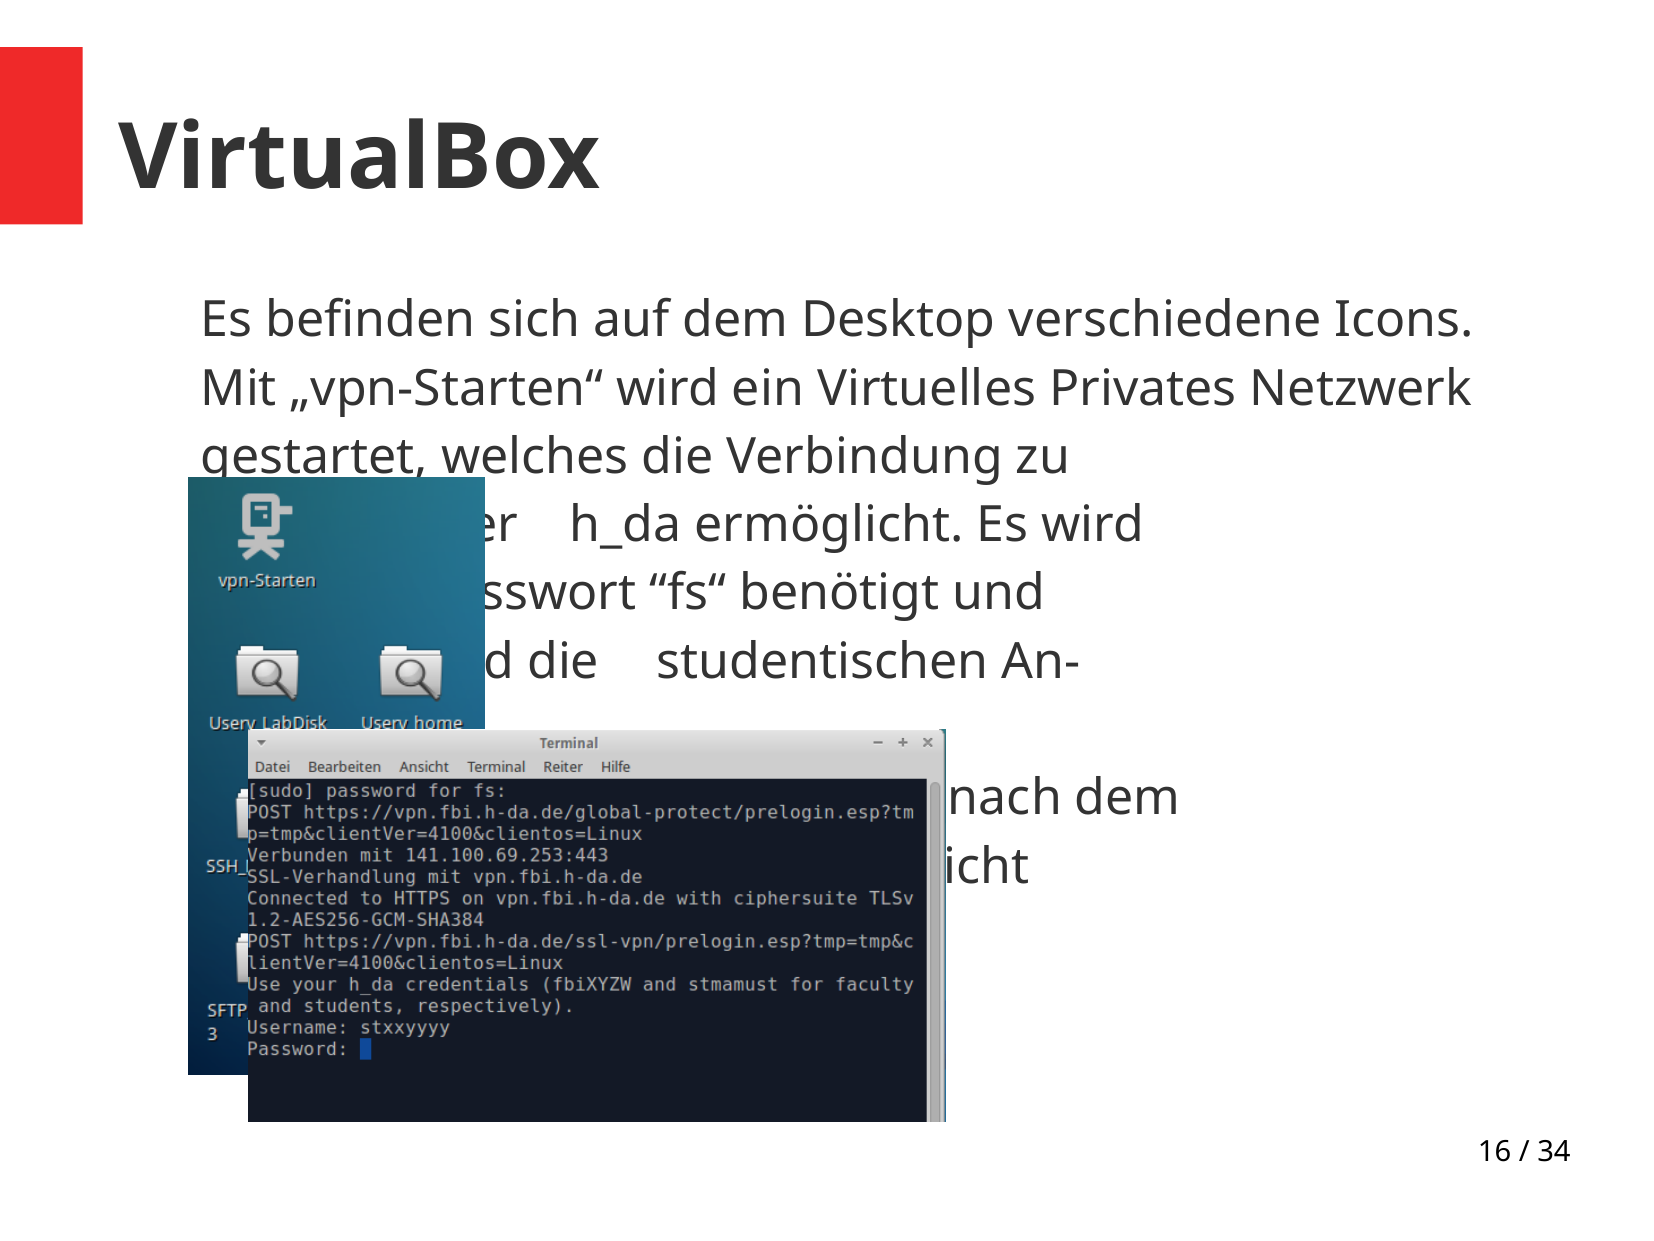

# VirtualBox
Es befinden sich auf dem Desktop verschiedene Icons. Mit „vpn-Starten“ wird ein Virtuelles Privates Netzwerk gestartet, welches die Verbindung zu						 Rechnern der 	h_da ermöglicht. Es wird					 das Root-Passwort “fs“ benötigt und 						 anschließend die	 studentischen An- 						 meldedaten. 																				 Die Konsole nach dem 											 Verbinden nicht 													 schließen.
16